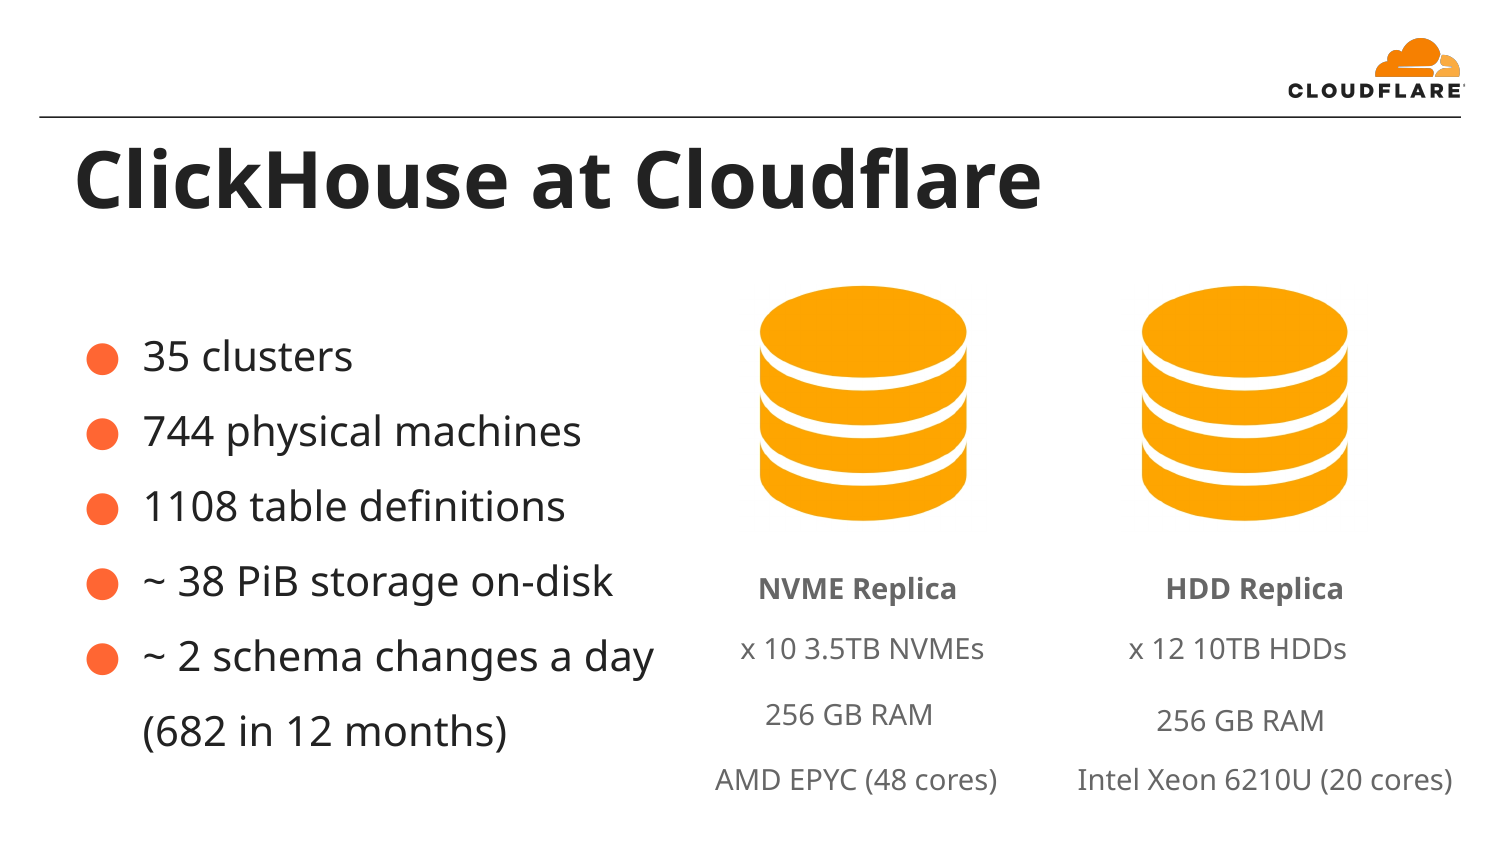

# ClickHouse at Cloudflare
35 clusters
744 physical machines
1108 table definitions
~ 38 PiB storage on-disk
~ 2 schema changes a day (682 in 12 months)
NVME Replica
HDD Replica
x 10 3.5TB NVMEs
x 12 10TB HDDs
256 GB RAM
256 GB RAM
AMD EPYC (48 cores)
Intel Xeon 6210U (20 cores)